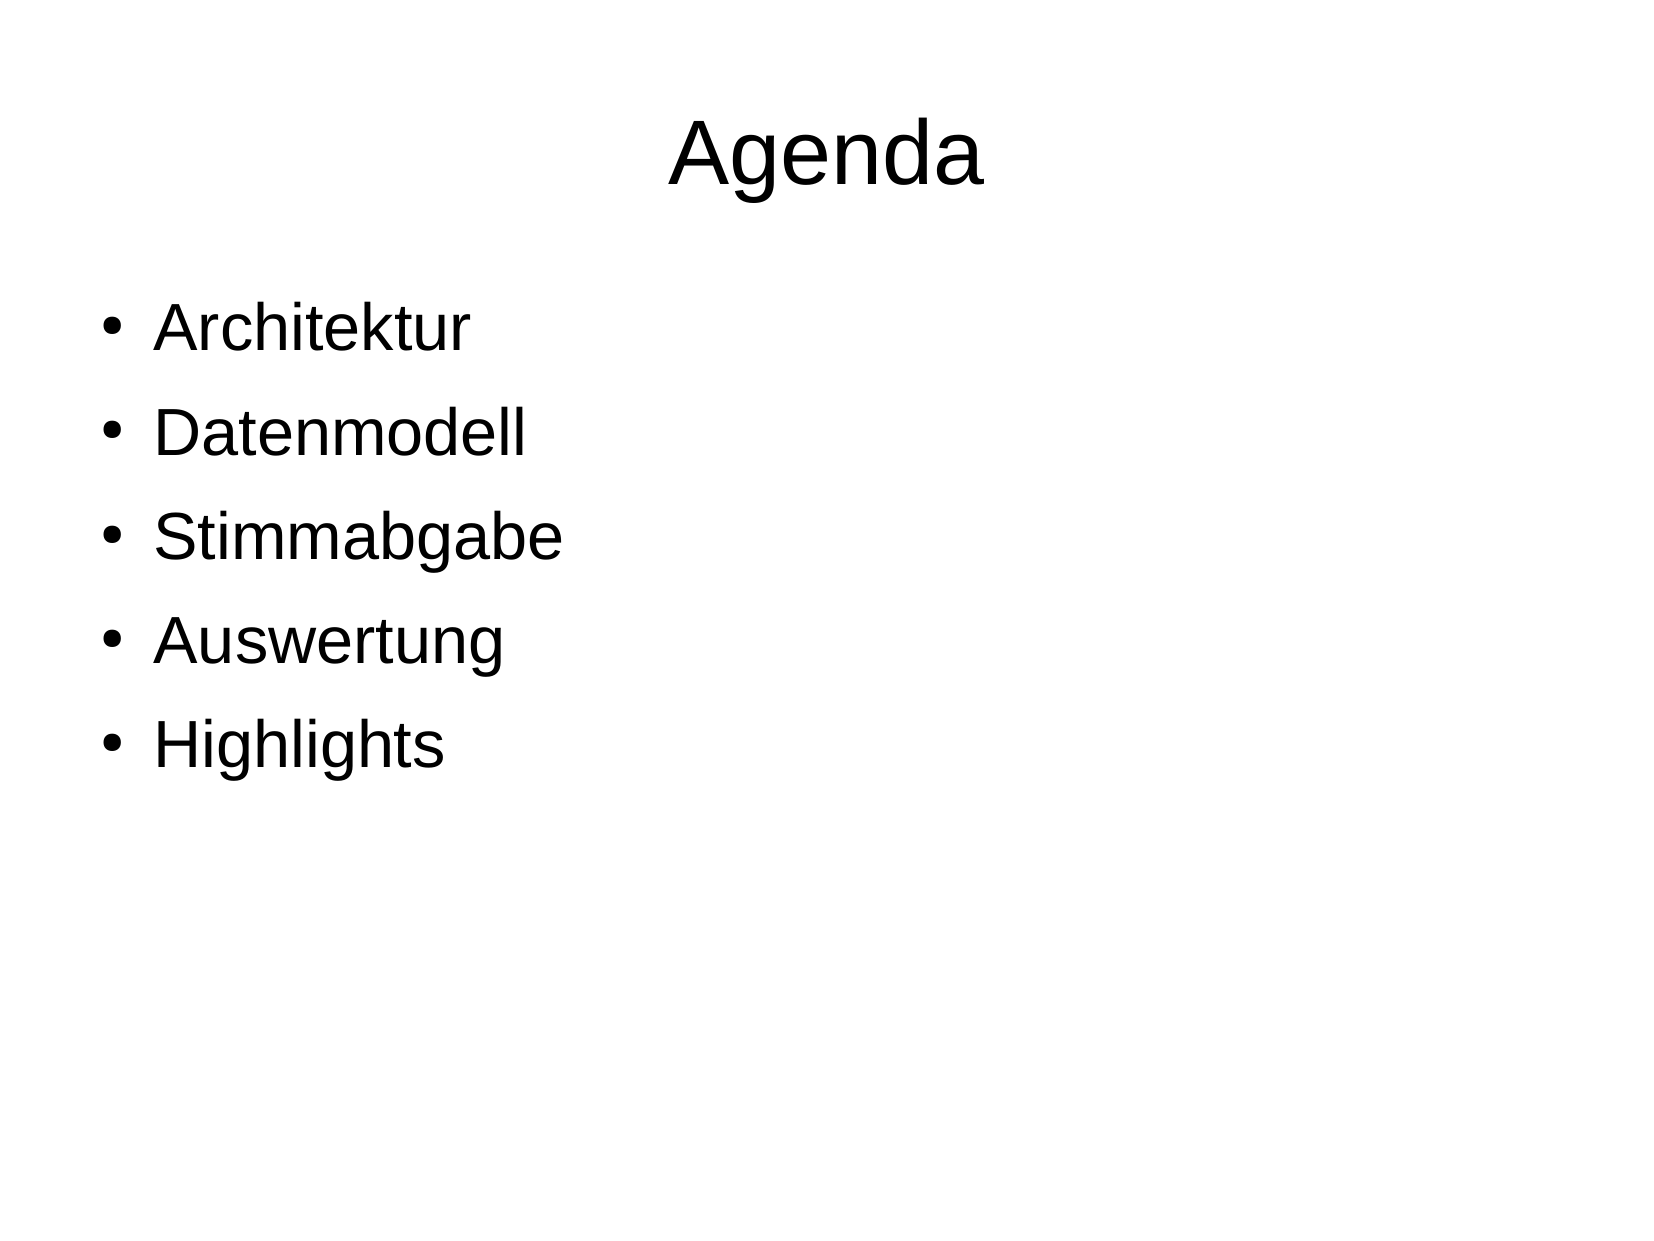

# Agenda
Architektur
Datenmodell
Stimmabgabe
Auswertung
Highlights